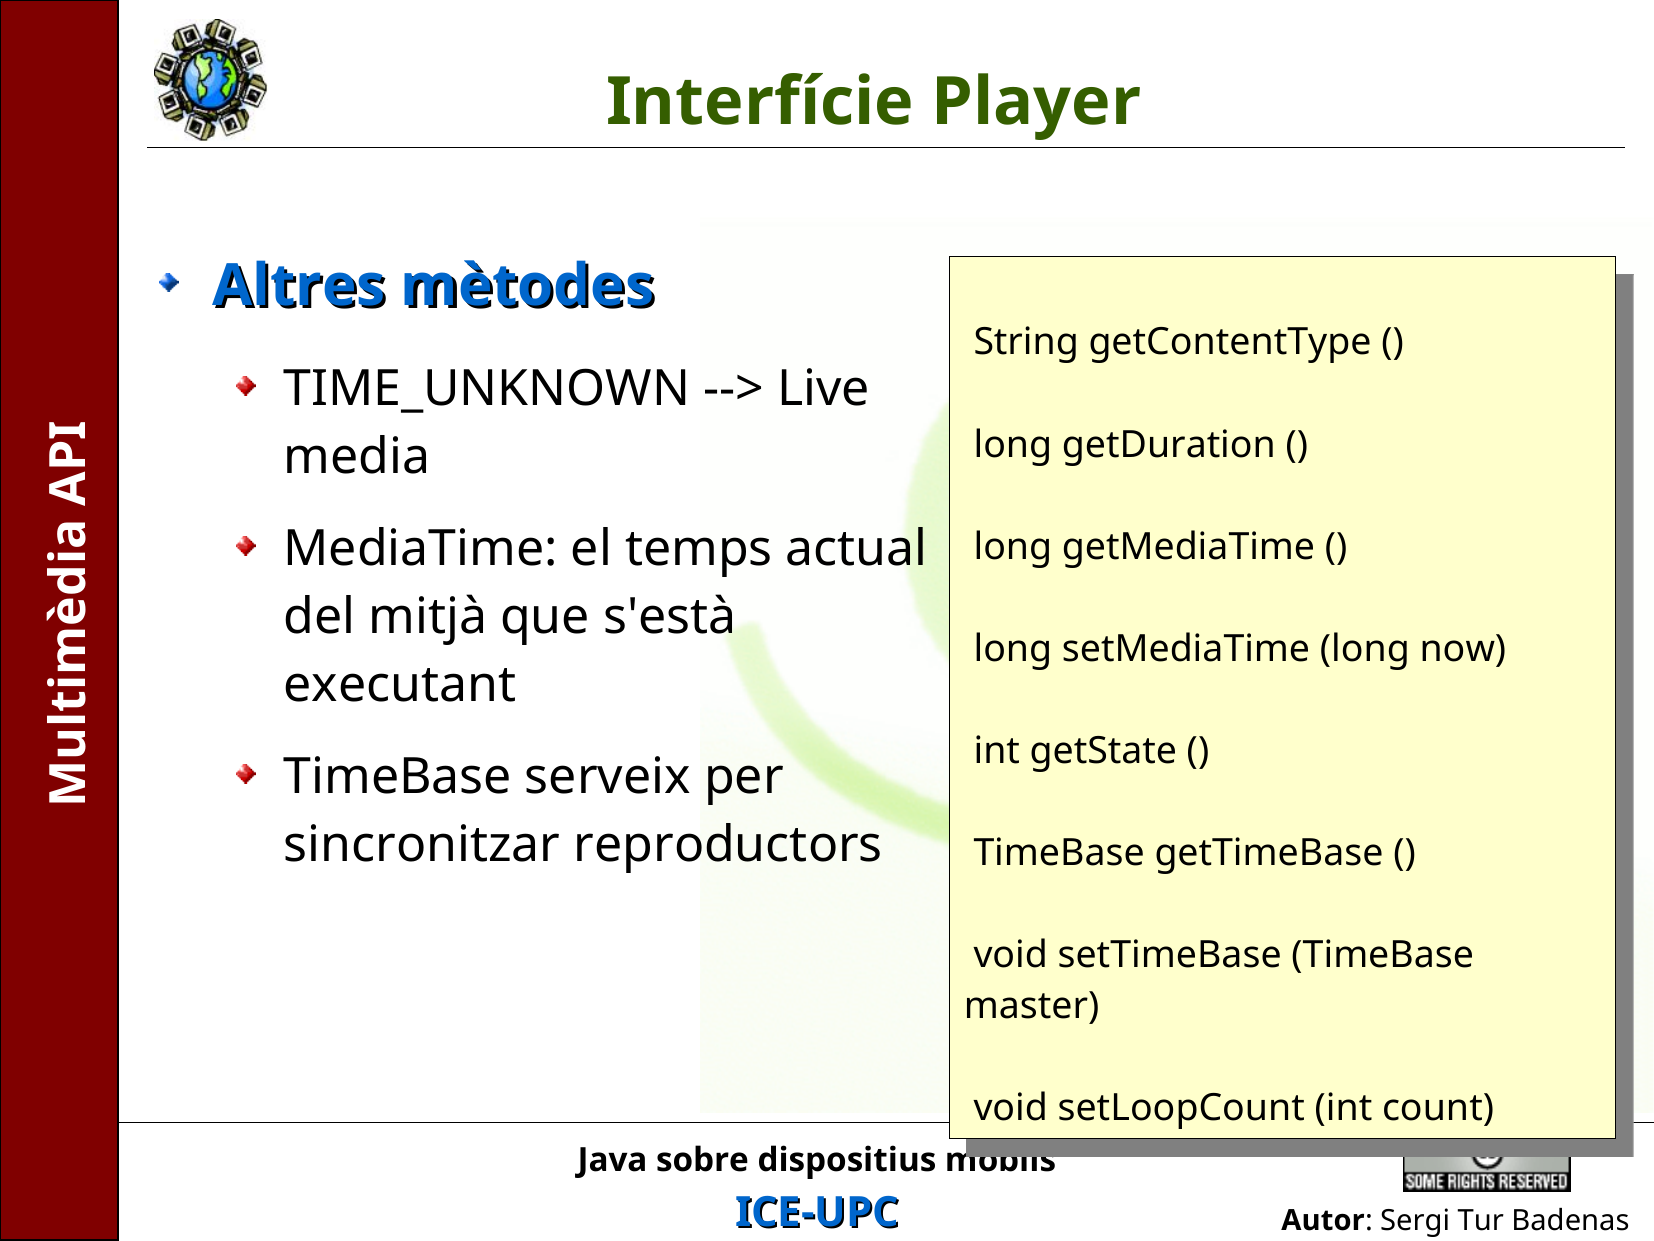

# Interfície Player
Altres mètodes
TIME_UNKNOWN --> Live media
MediaTime: el temps actual del mitjà que s'està executant
TimeBase serveix per sincronitzar reproductors
 String getContentType ()
 long getDuration ()
 long getMediaTime ()
 long setMediaTime (long now)
 int getState ()
 TimeBase getTimeBase ()
 void setTimeBase (TimeBase master)
 void setLoopCount (int count)